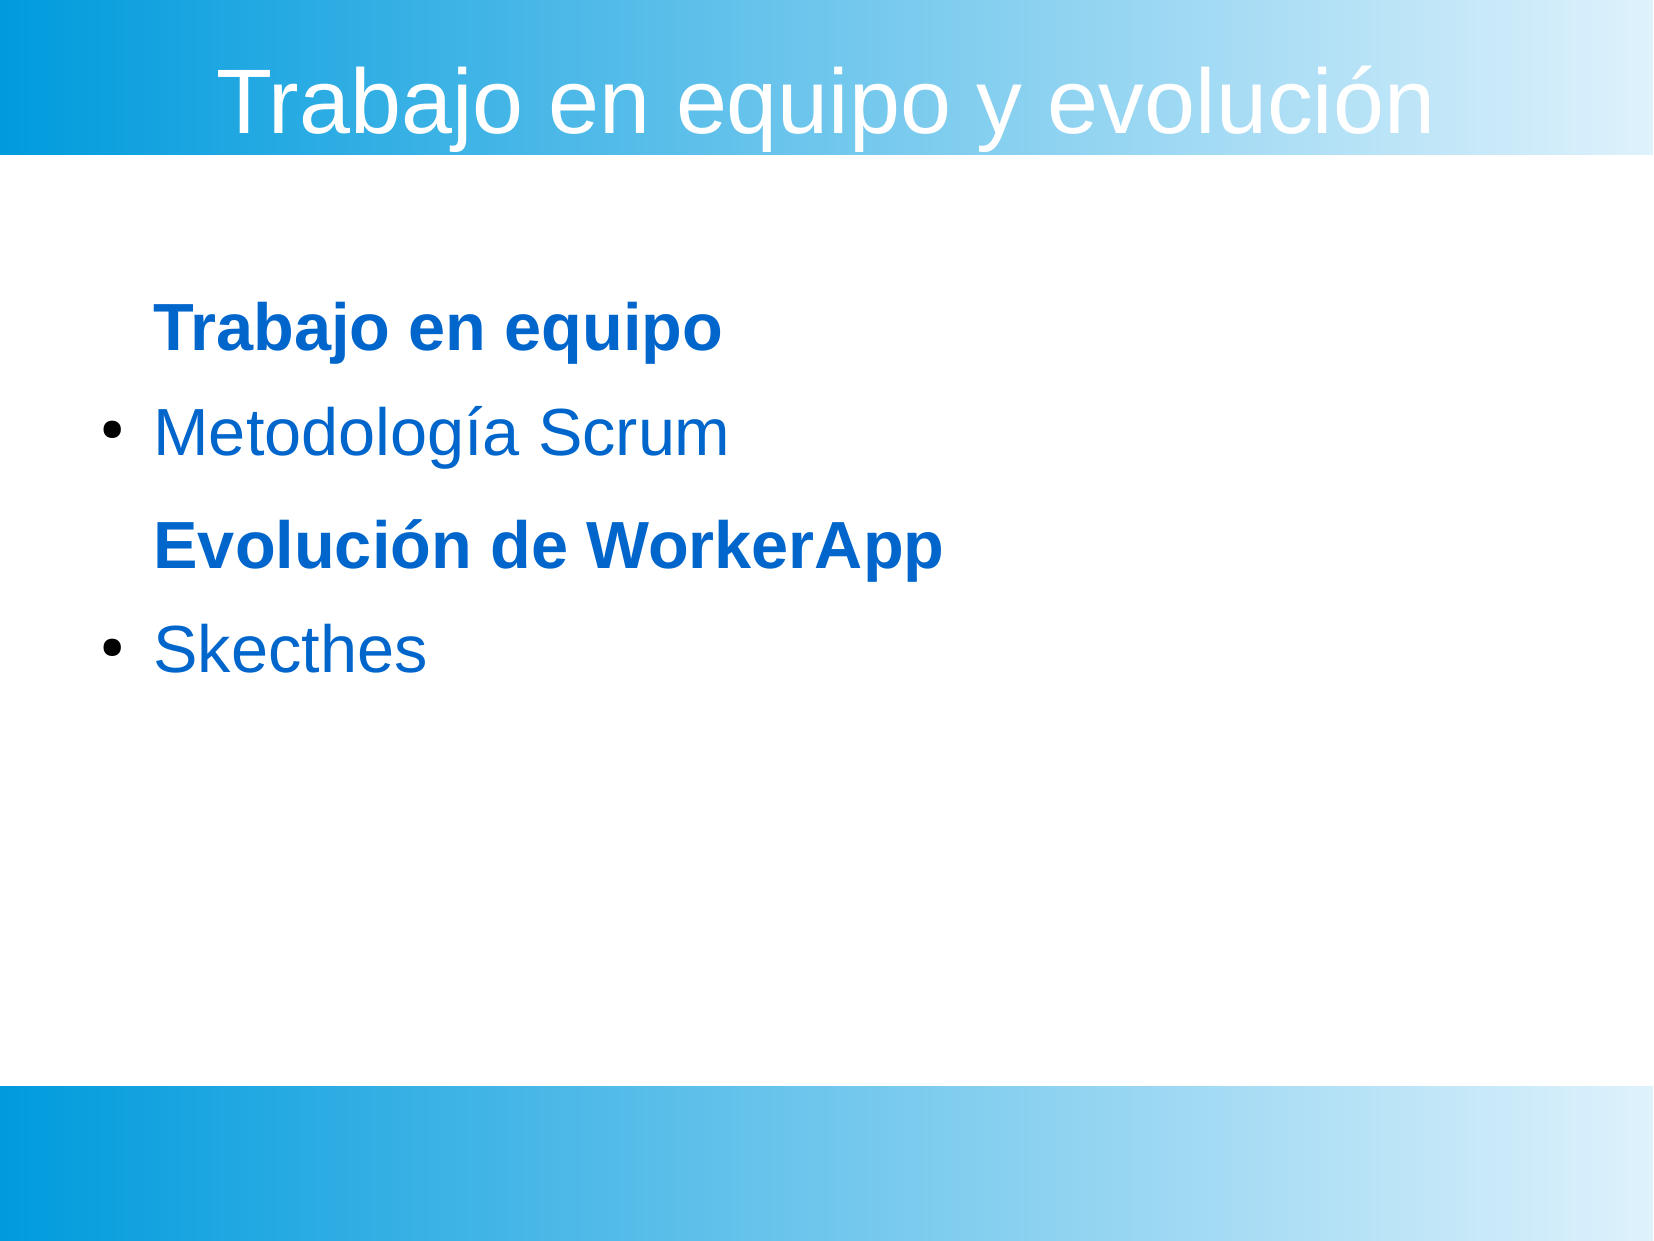

# Trabajo en equipo y evolución
Trabajo en equipo
Metodología Scrum
Evolución de WorkerApp
Skecthes